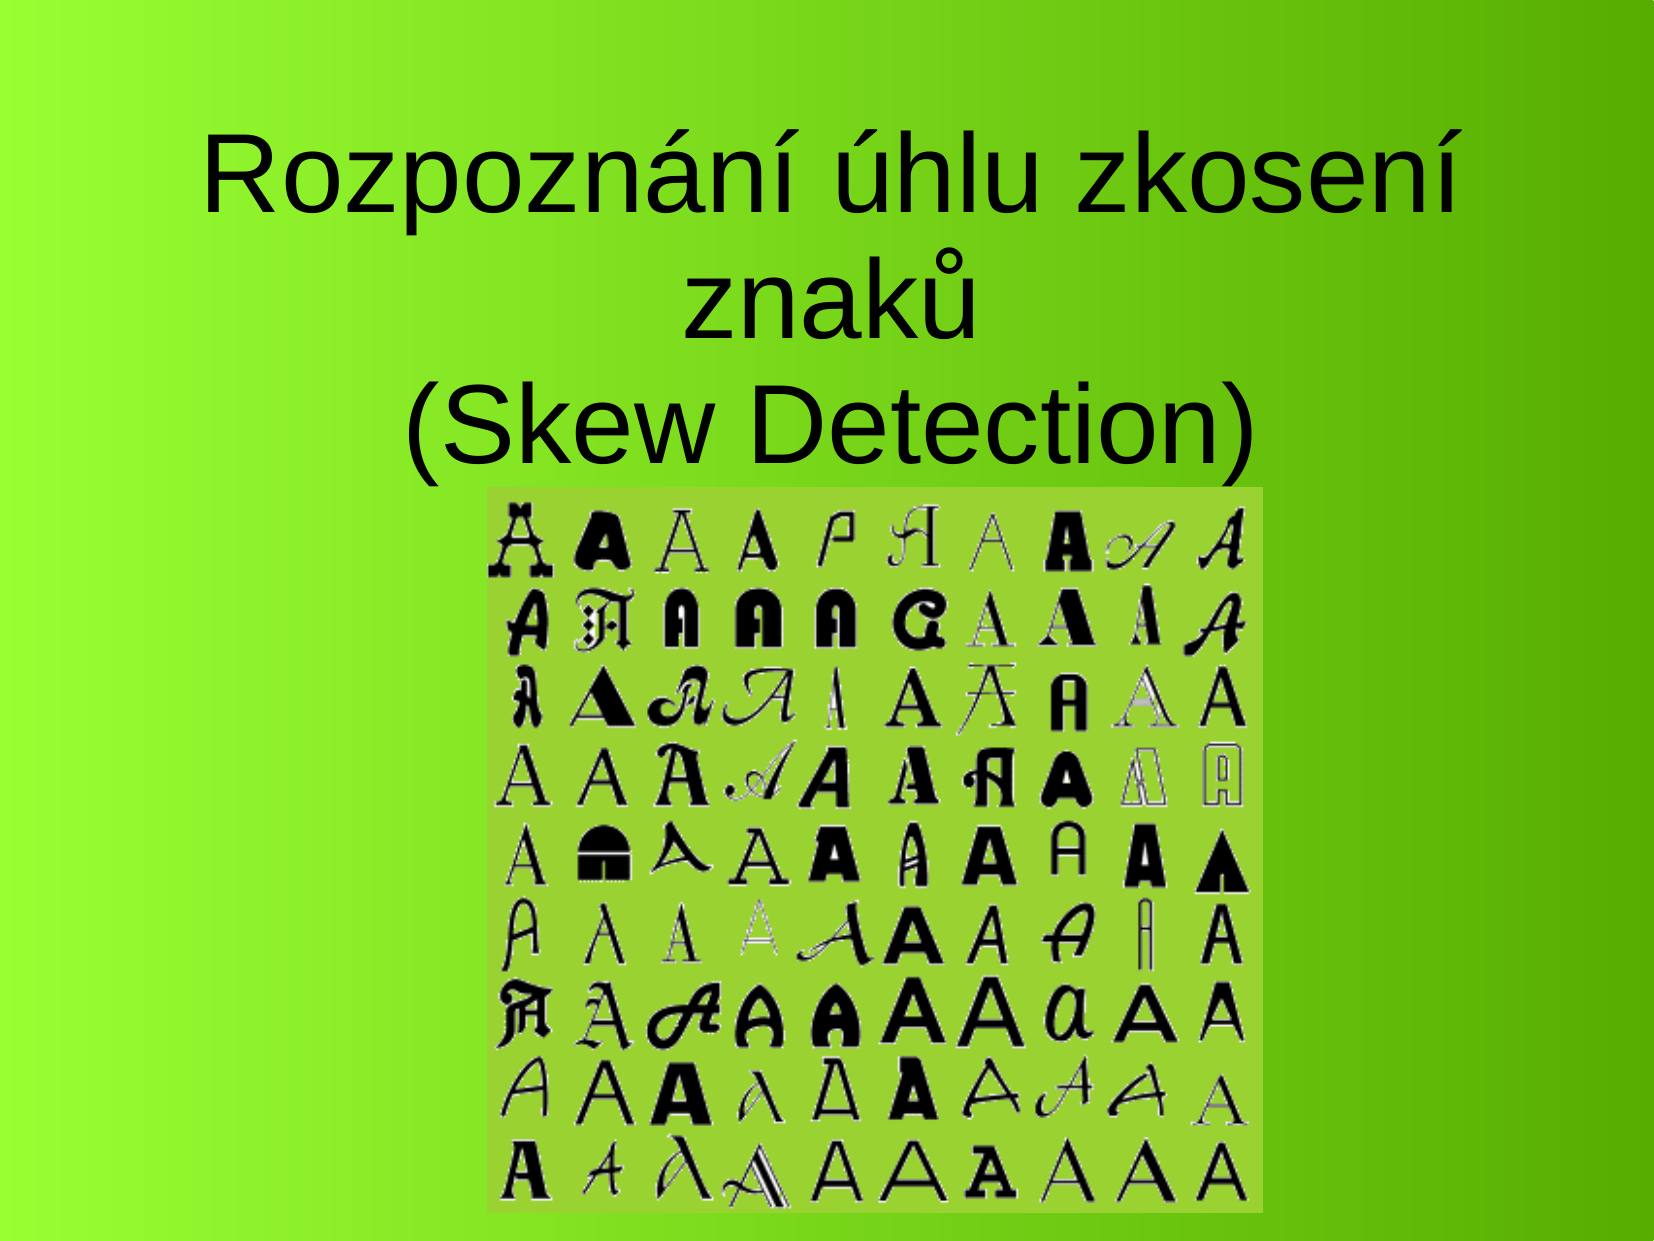

# Rozpoznání úhlu zkosení znaků (Skew Detection)